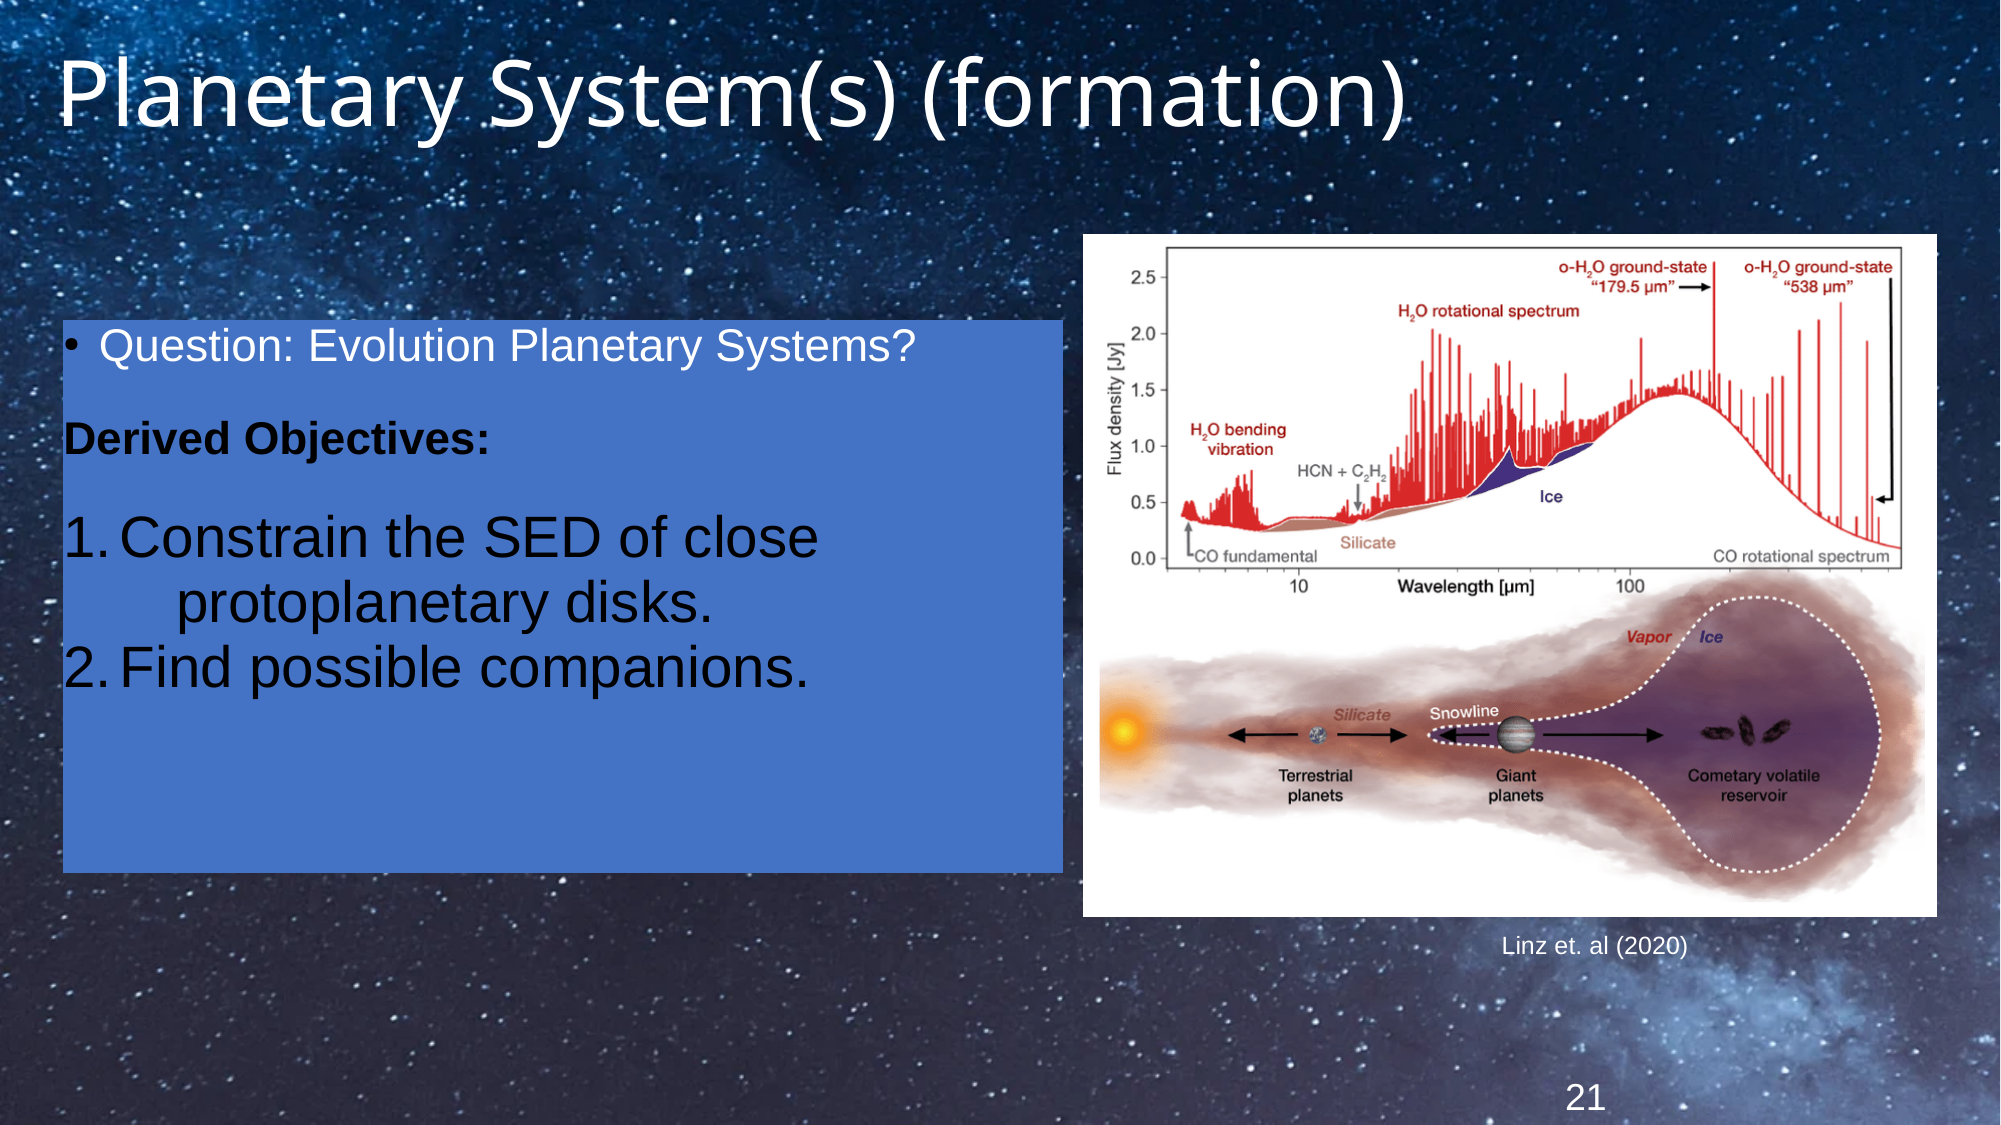

# Planetary System(s) (formation)
| Question: Evolution Planetary Systems? |
| --- |
| Derived Objectives: |
| Constrain the SED of close protoplanetary disks. Find possible companions. |
Linz et. al (2020)
21